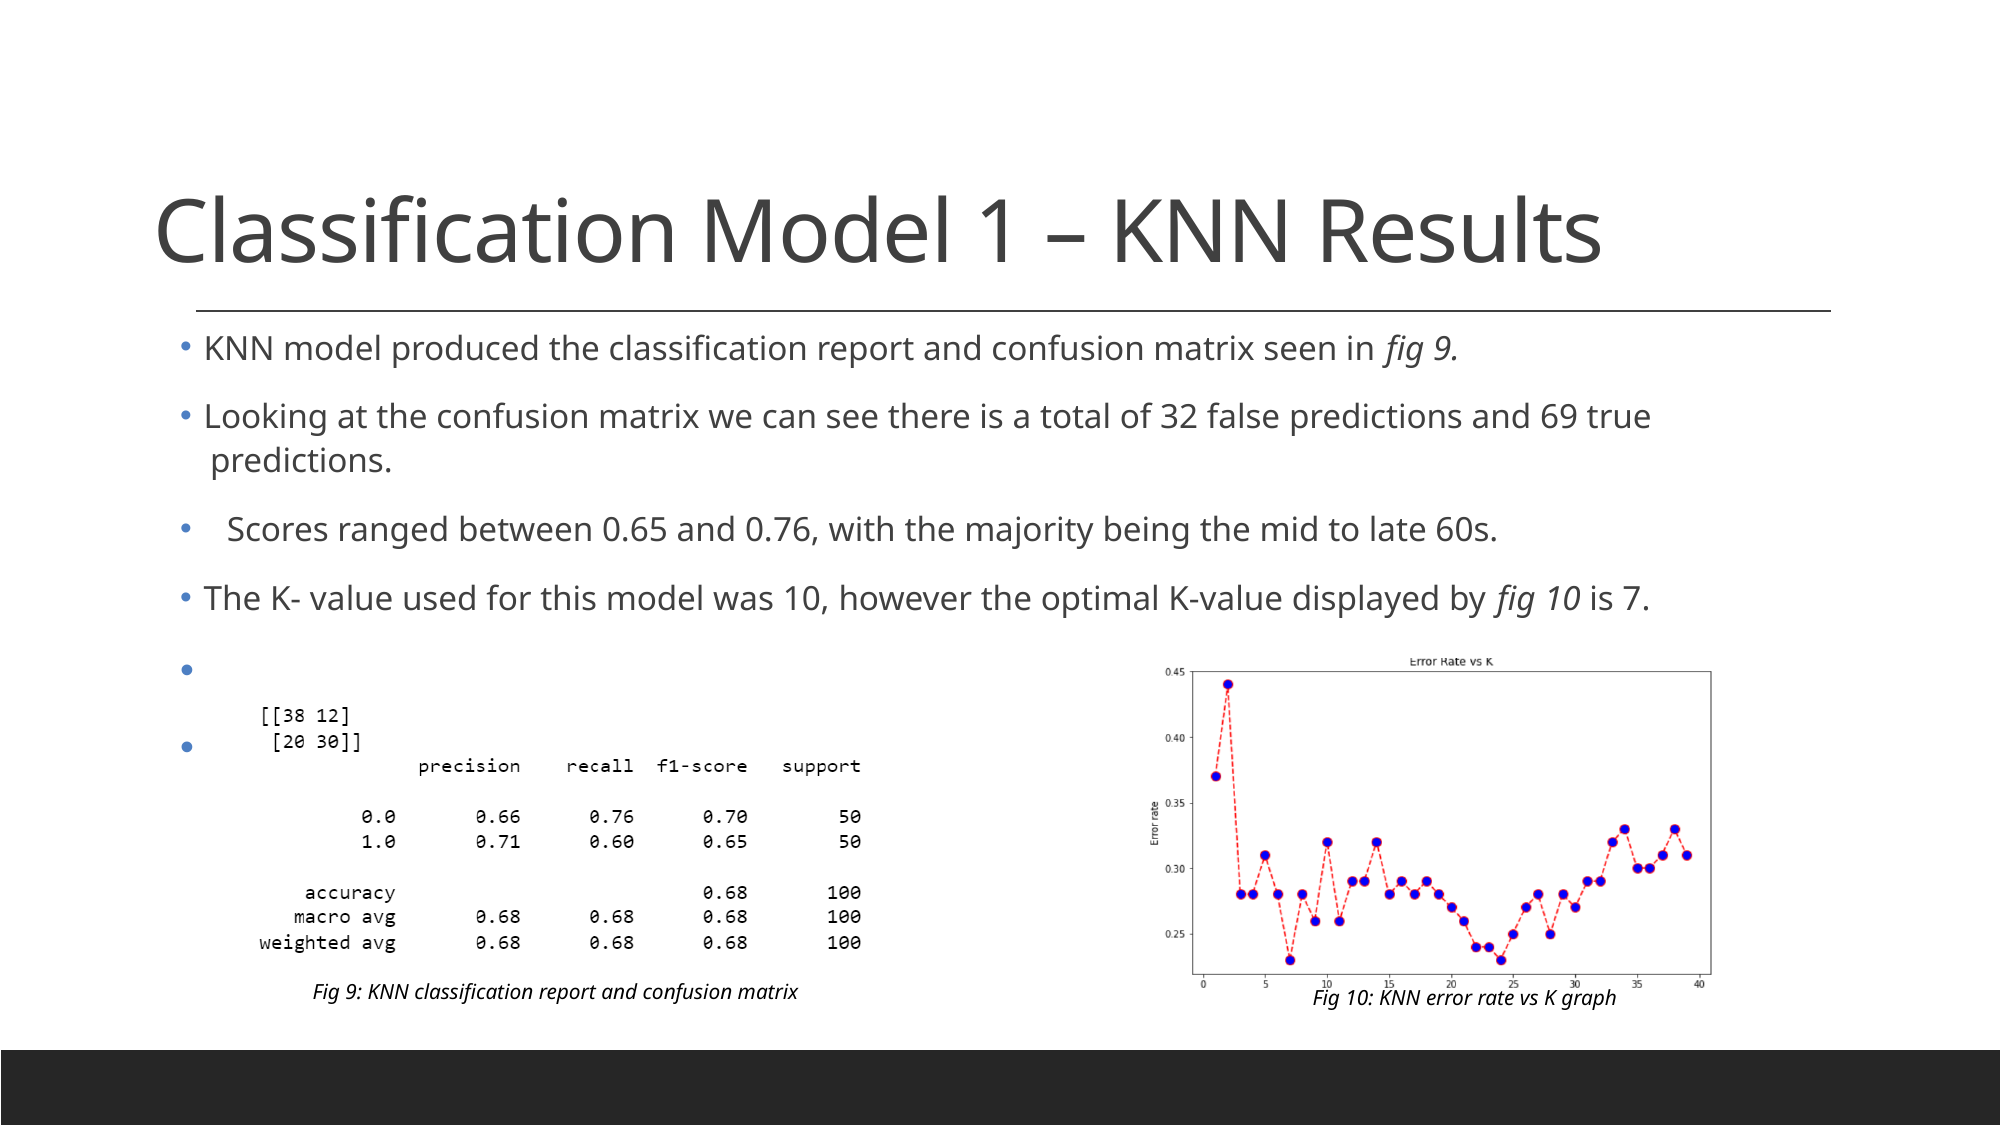

# Classification Model 1 – KNN Results
 KNN model produced the classification report and confusion matrix seen in fig 9.
 Looking at the confusion matrix we can see there is a total of 32 false predictions and 69 true predictions.
Scores ranged between 0.65 and 0.76, with the majority being the mid to late 60s.
 The K- value used for this model was 10, however the optimal K-value displayed by fig 10 is 7.
Fig 9: KNN classification report and confusion matrix
Fig 10: KNN error rate vs K graph